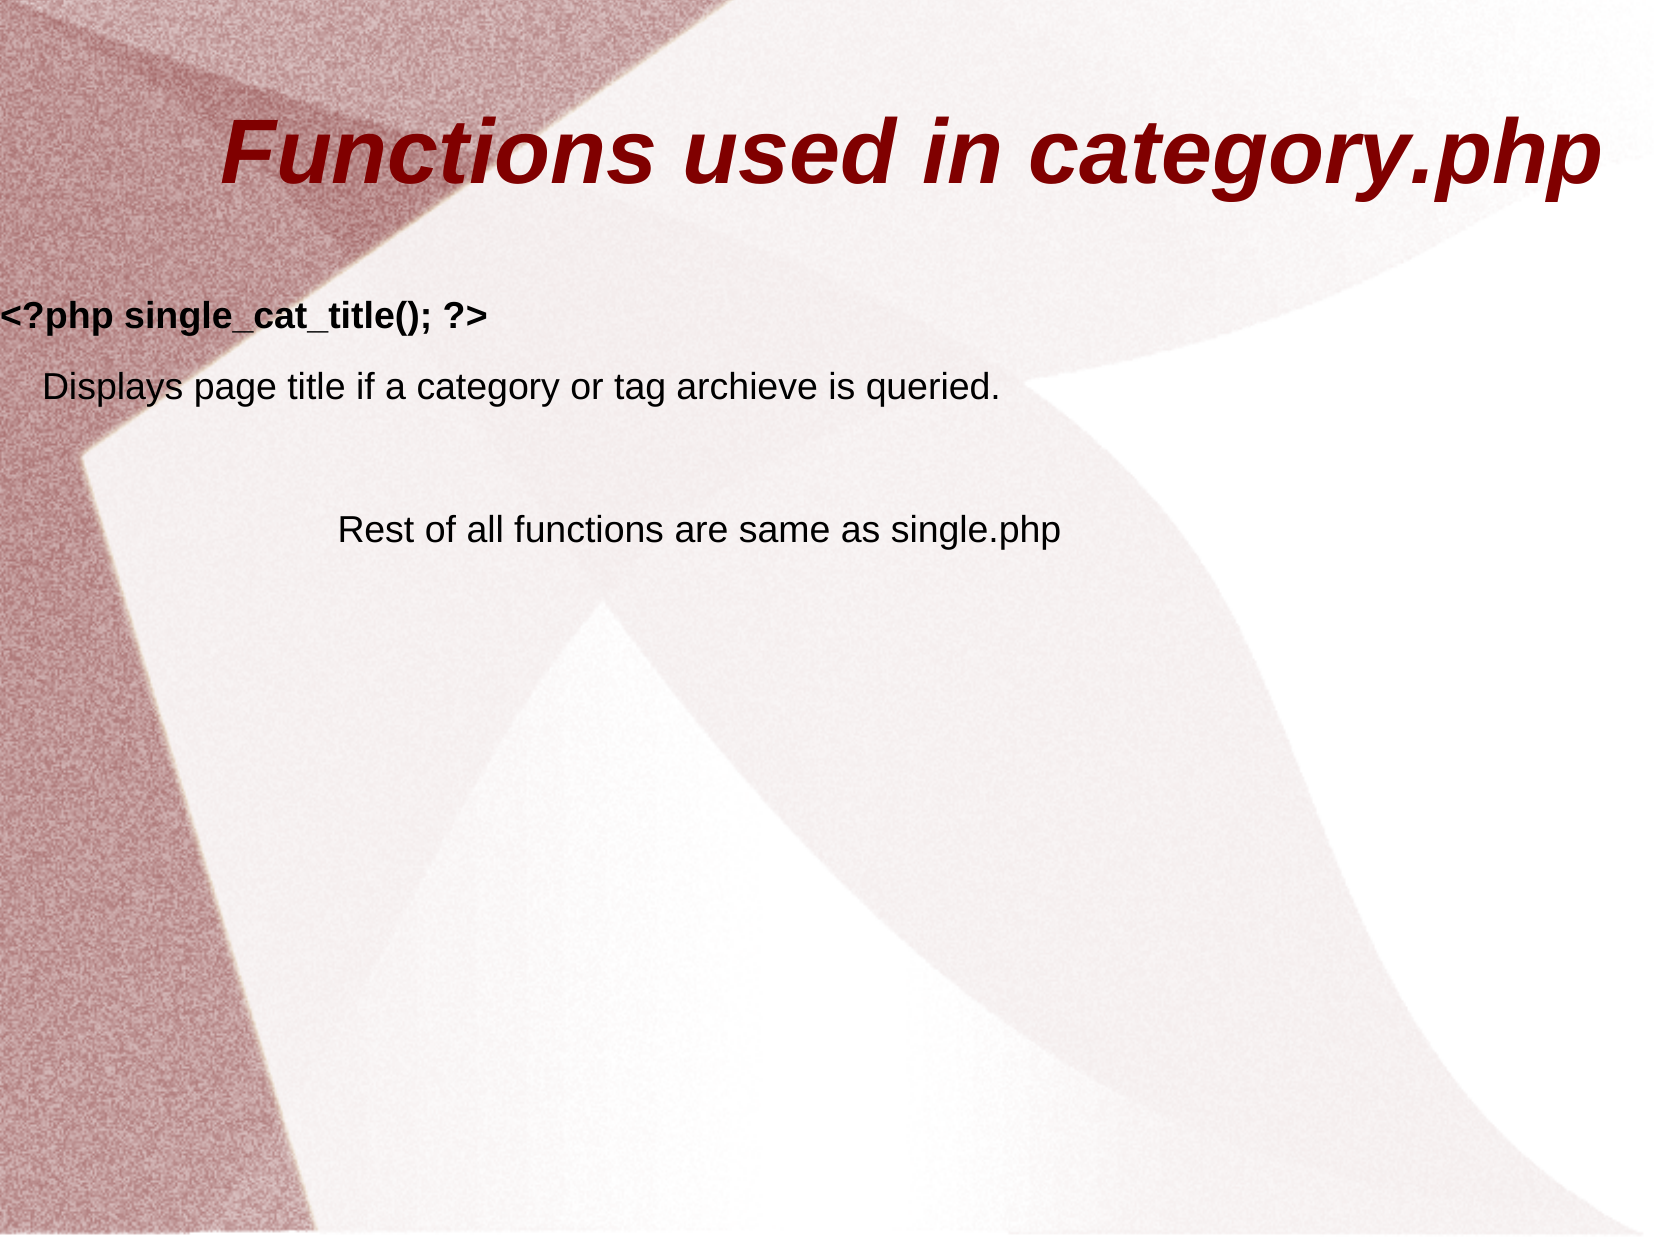

# Functions used in category.php
<?php single_cat_title(); ?>
 Displays page title if a category or tag archieve is queried.
Rest of all functions are same as single.php